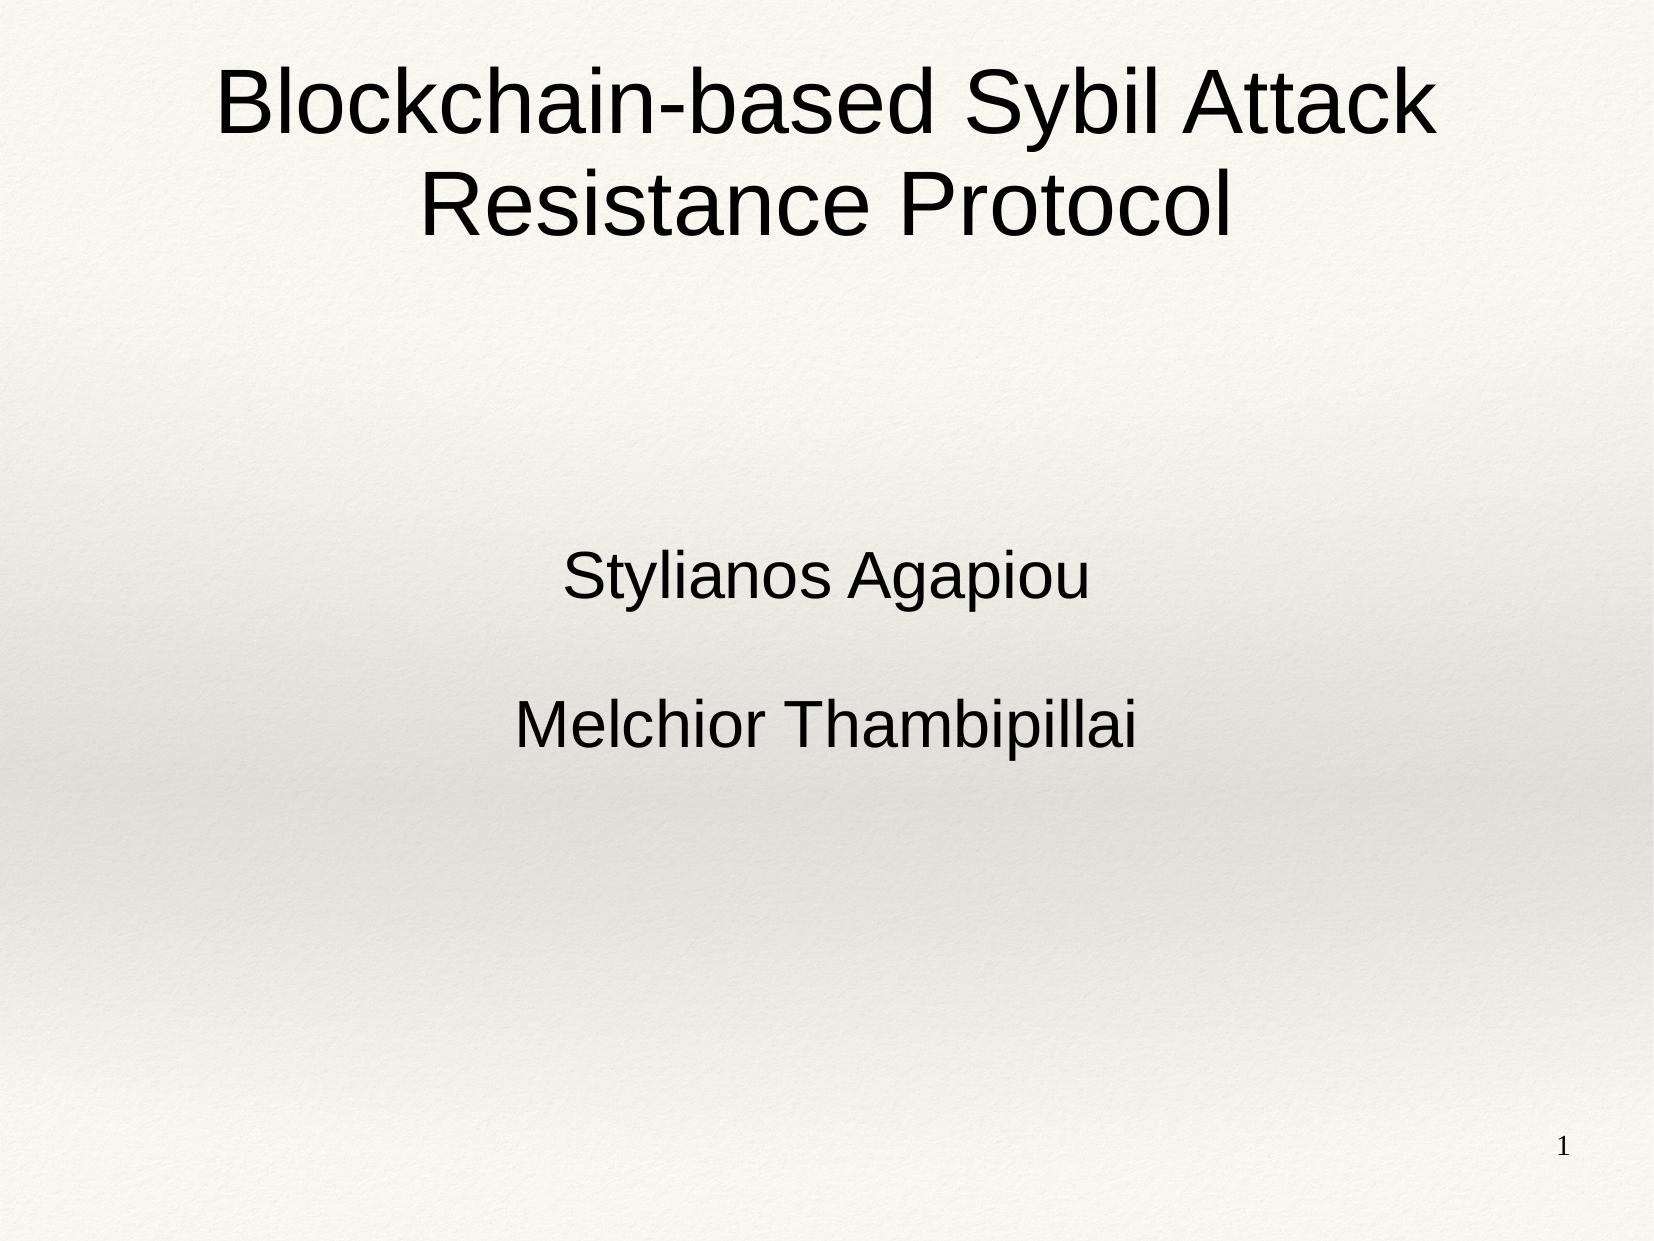

# Blockchain-based Sybil Attack Resistance Protocol
Stylianos Agapiou
Melchior Thambipillai
1